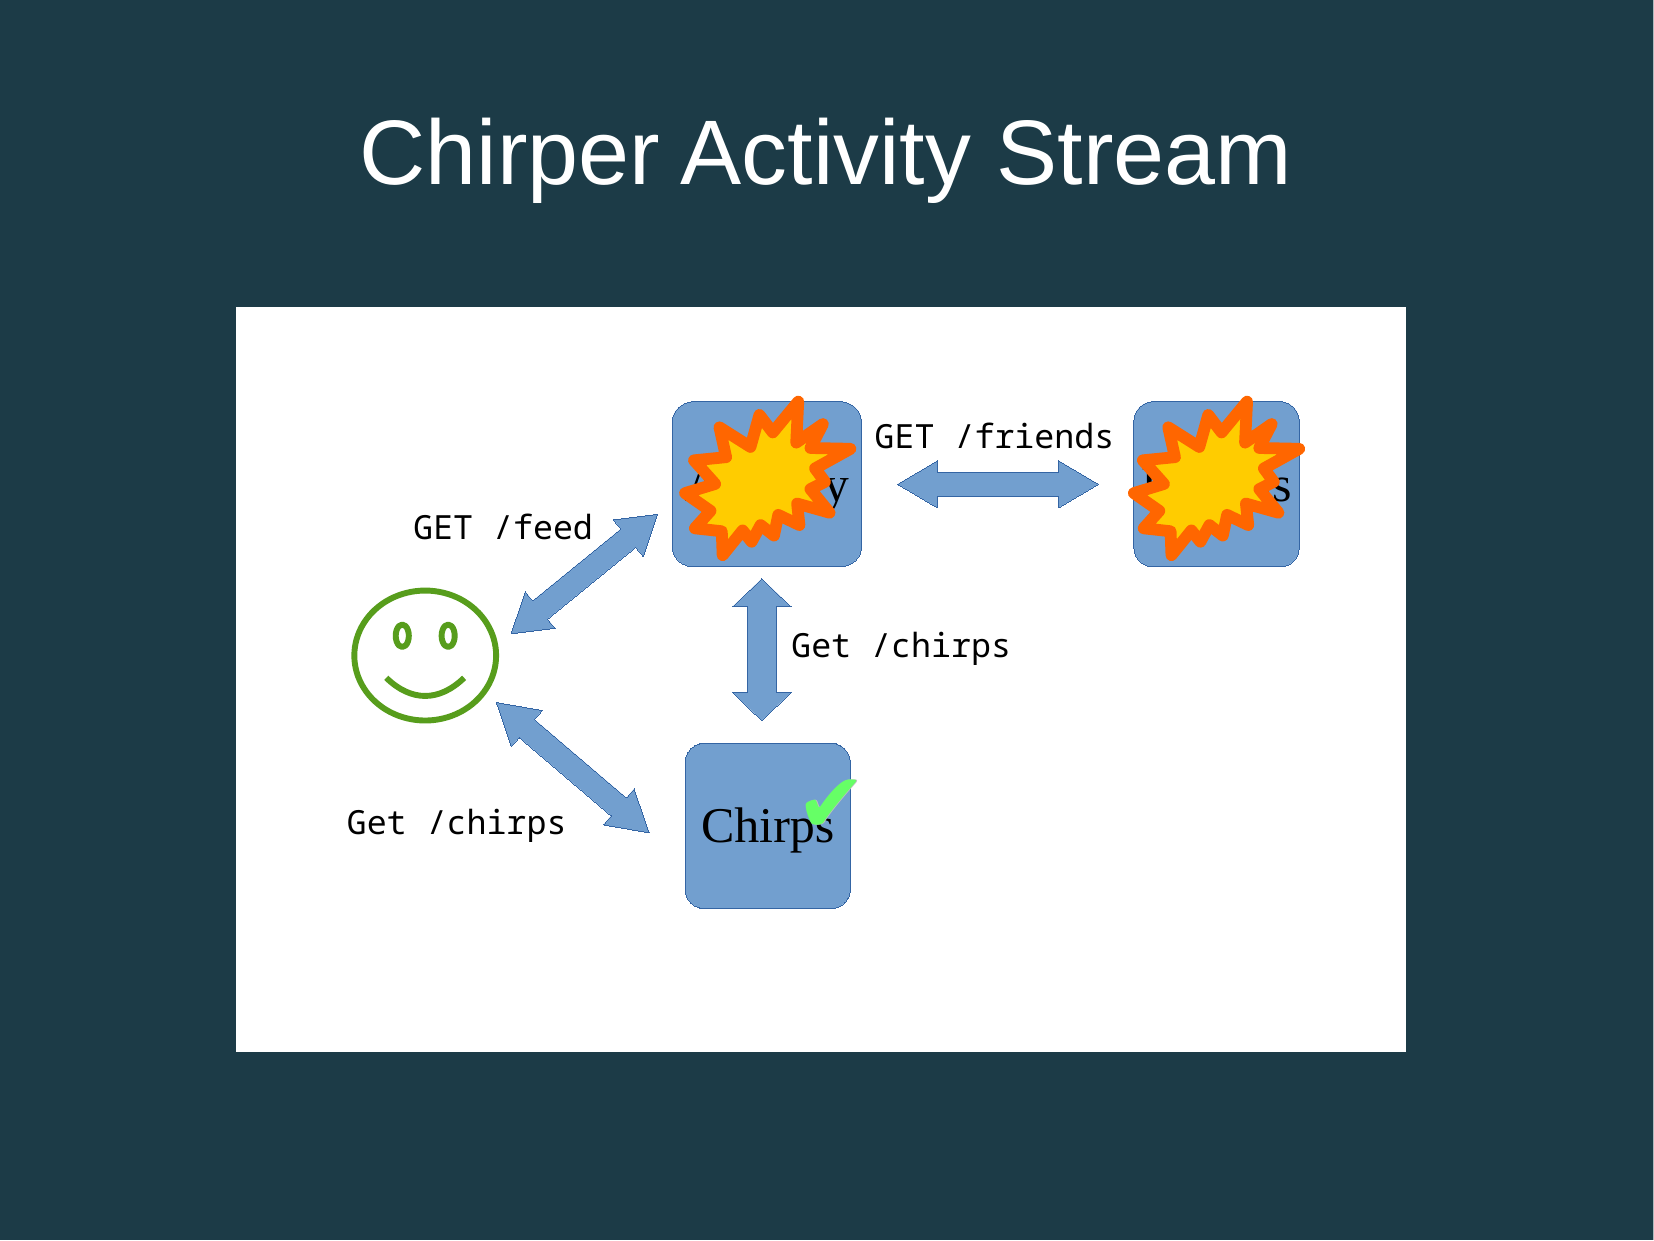

# Chirper Activity Stream
Activity
Friends
GET /friends
GET /feed
Get /chirps
Chirps
✔
Get /chirps